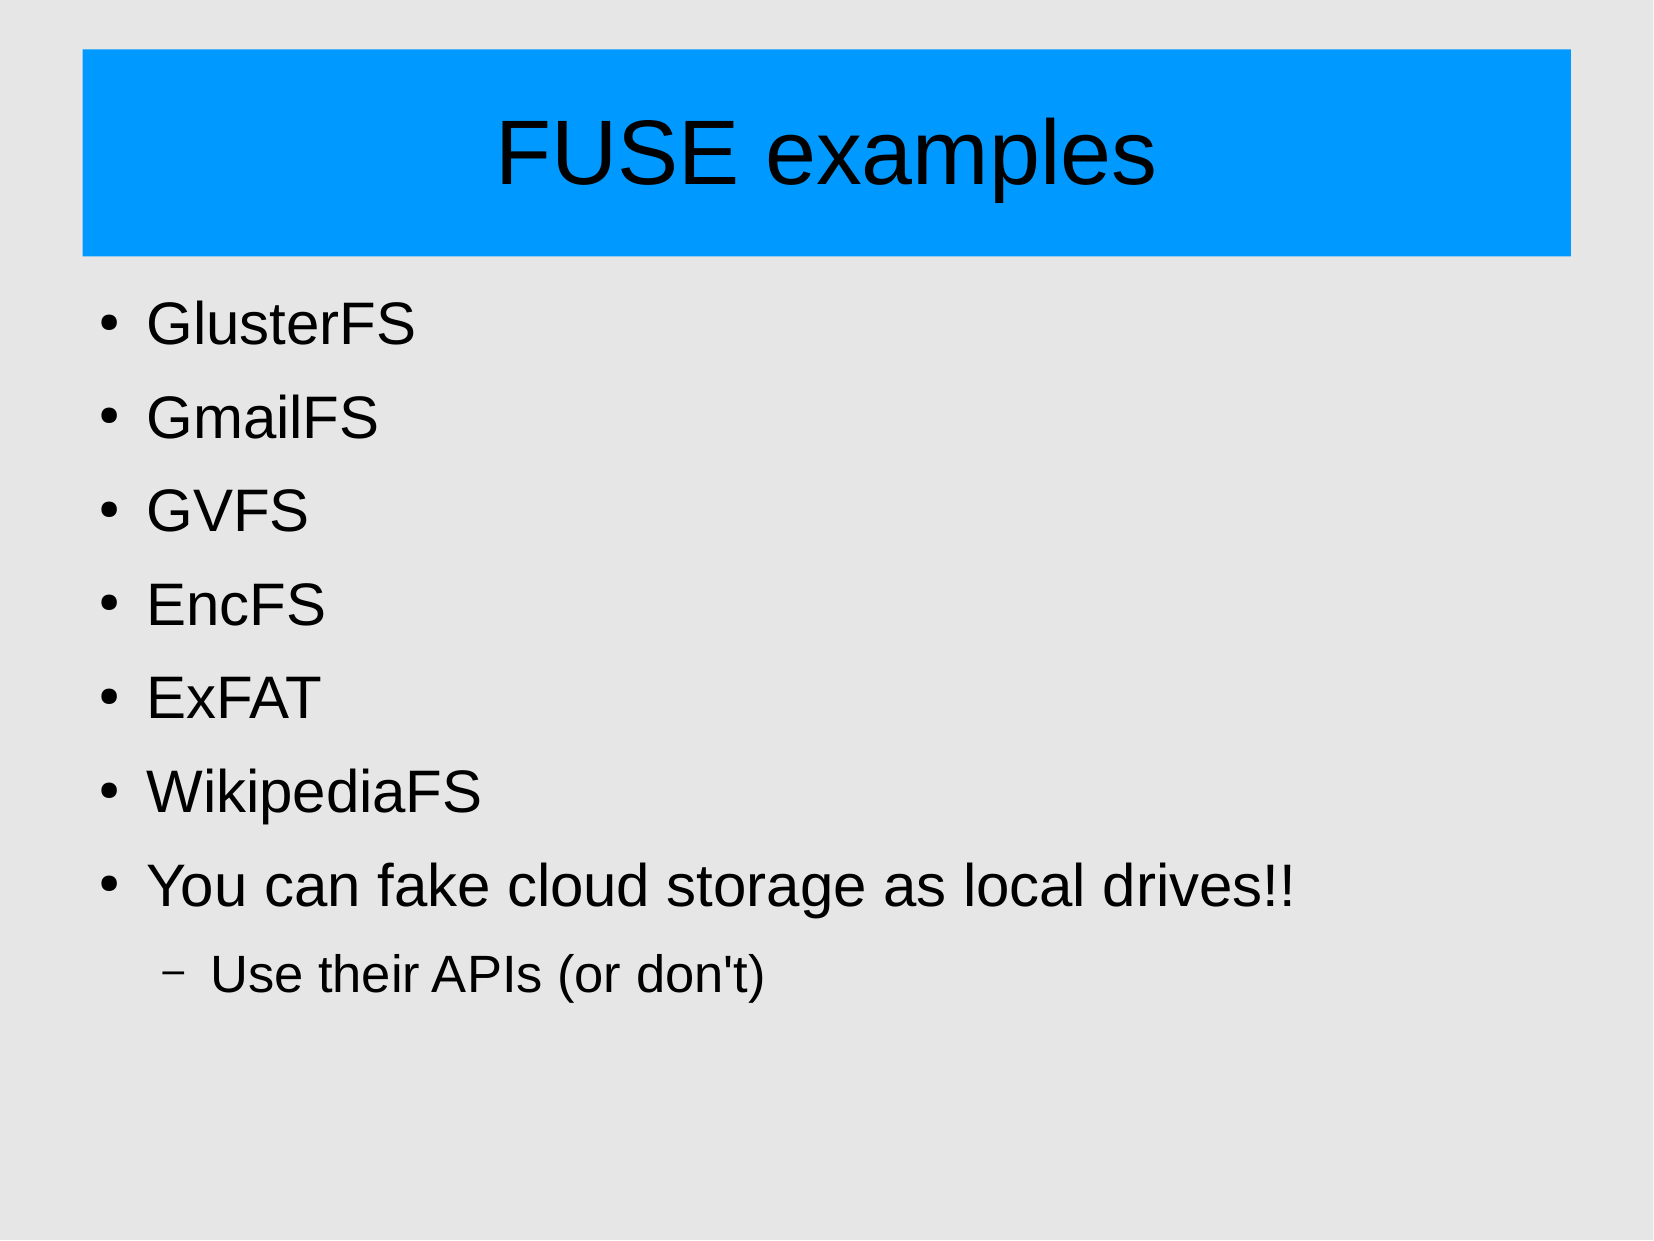

# FUSE examples
GlusterFS
GmailFS
GVFS
EncFS
ExFAT
WikipediaFS
You can fake cloud storage as local drives!!
Use their APIs (or don't)